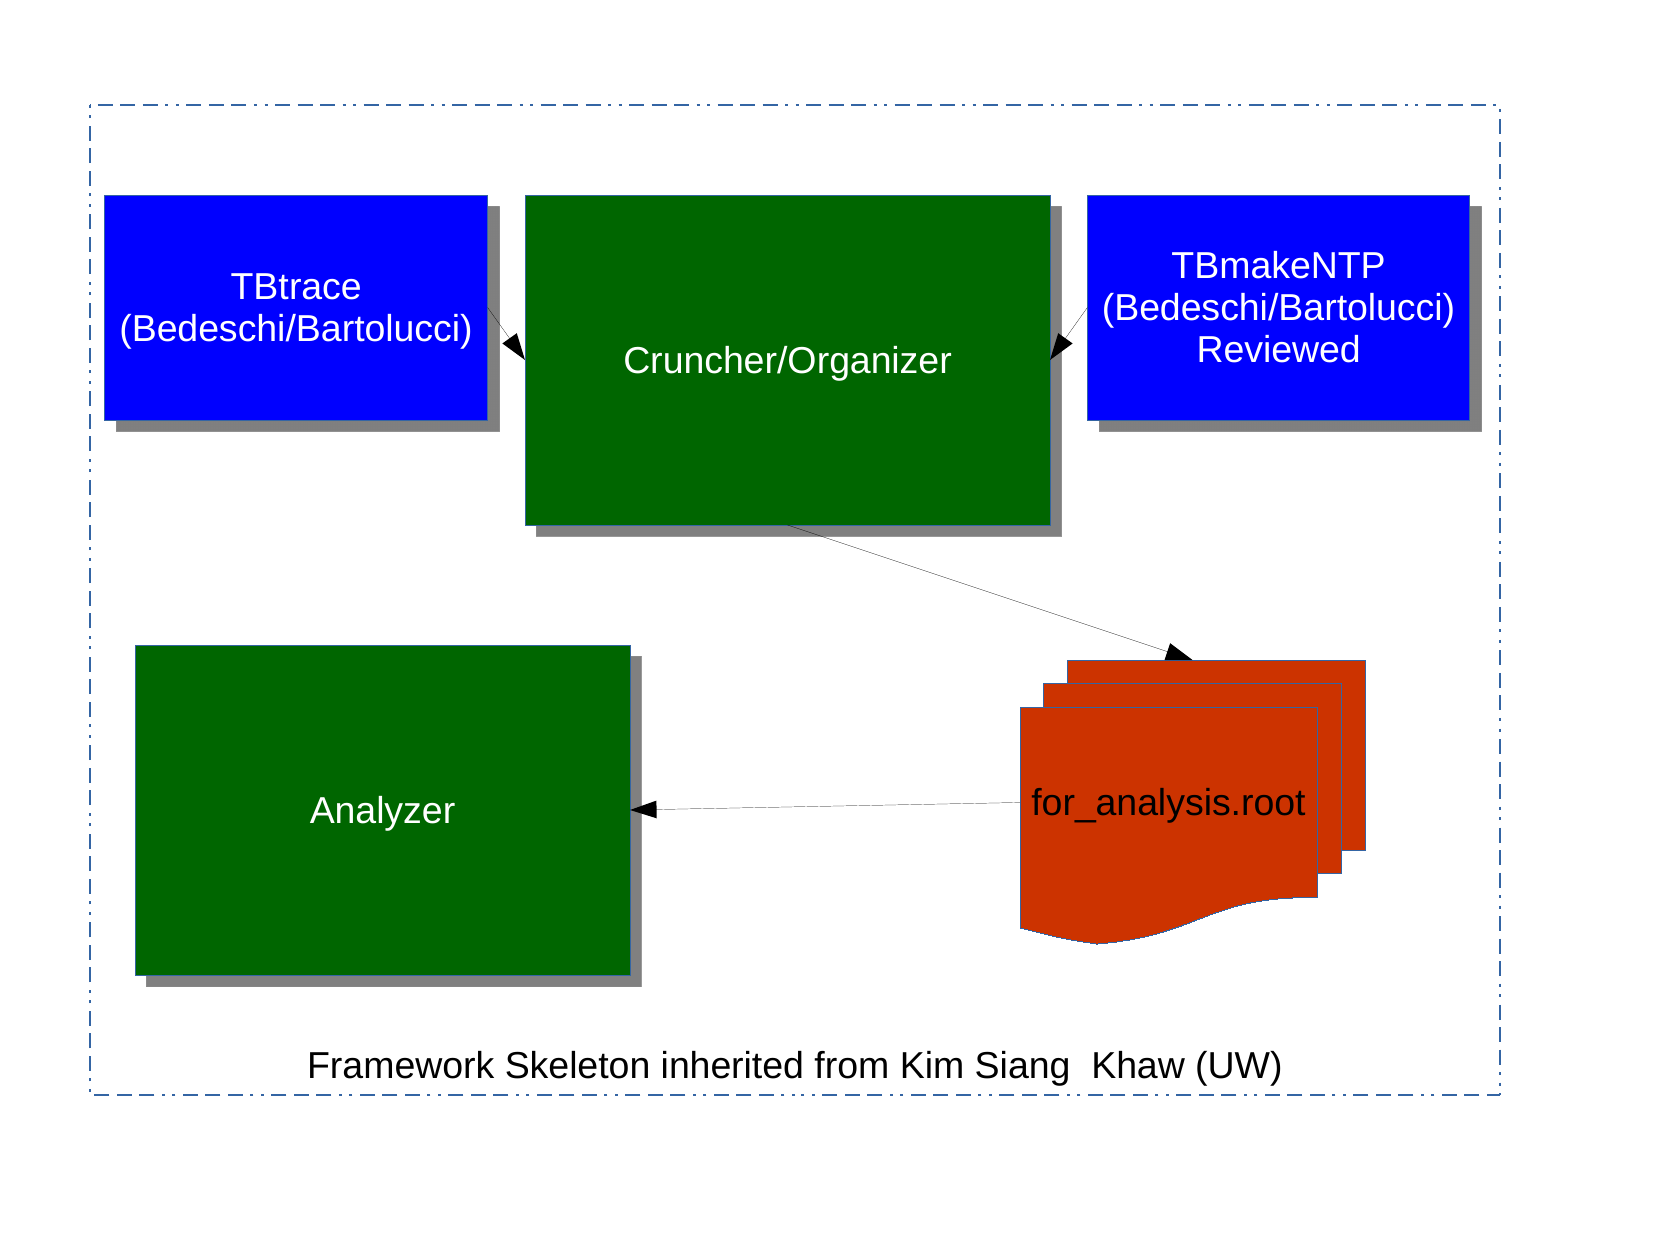

Framework Skeleton inherited from Kim Siang Khaw (UW)
TBtrace
(Bedeschi/Bartolucci)
Cruncher/Organizer
TBmakeNTP
(Bedeschi/Bartolucci)
Reviewed
Analyzer
for_analysis.root